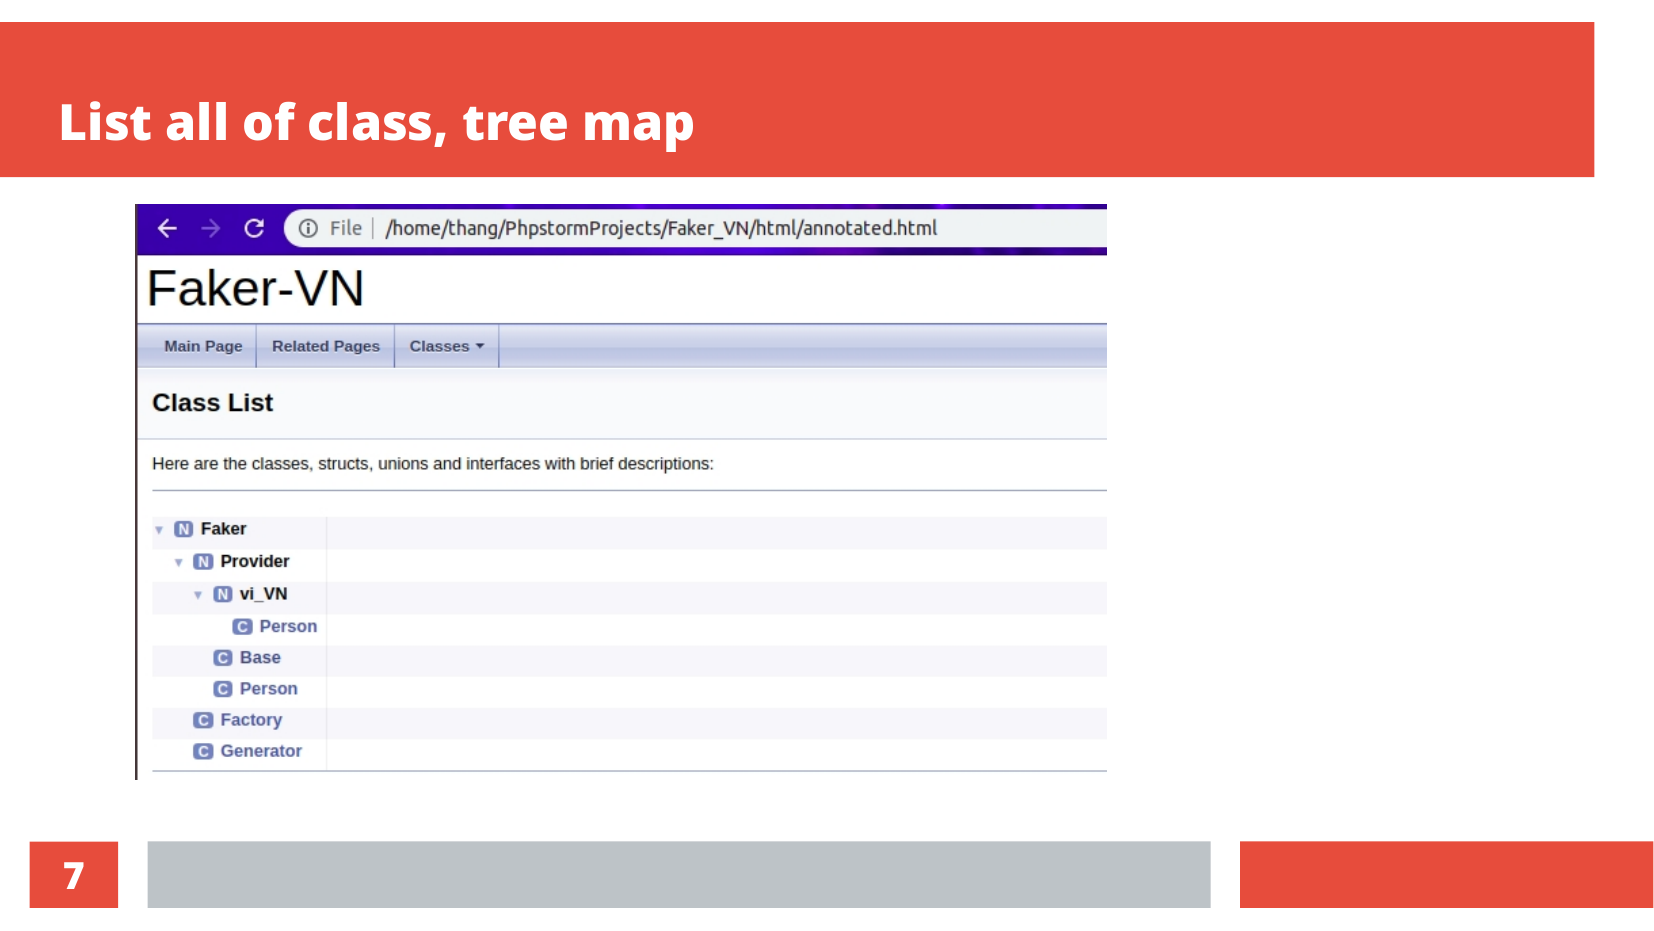

# List all of class, tree map
7